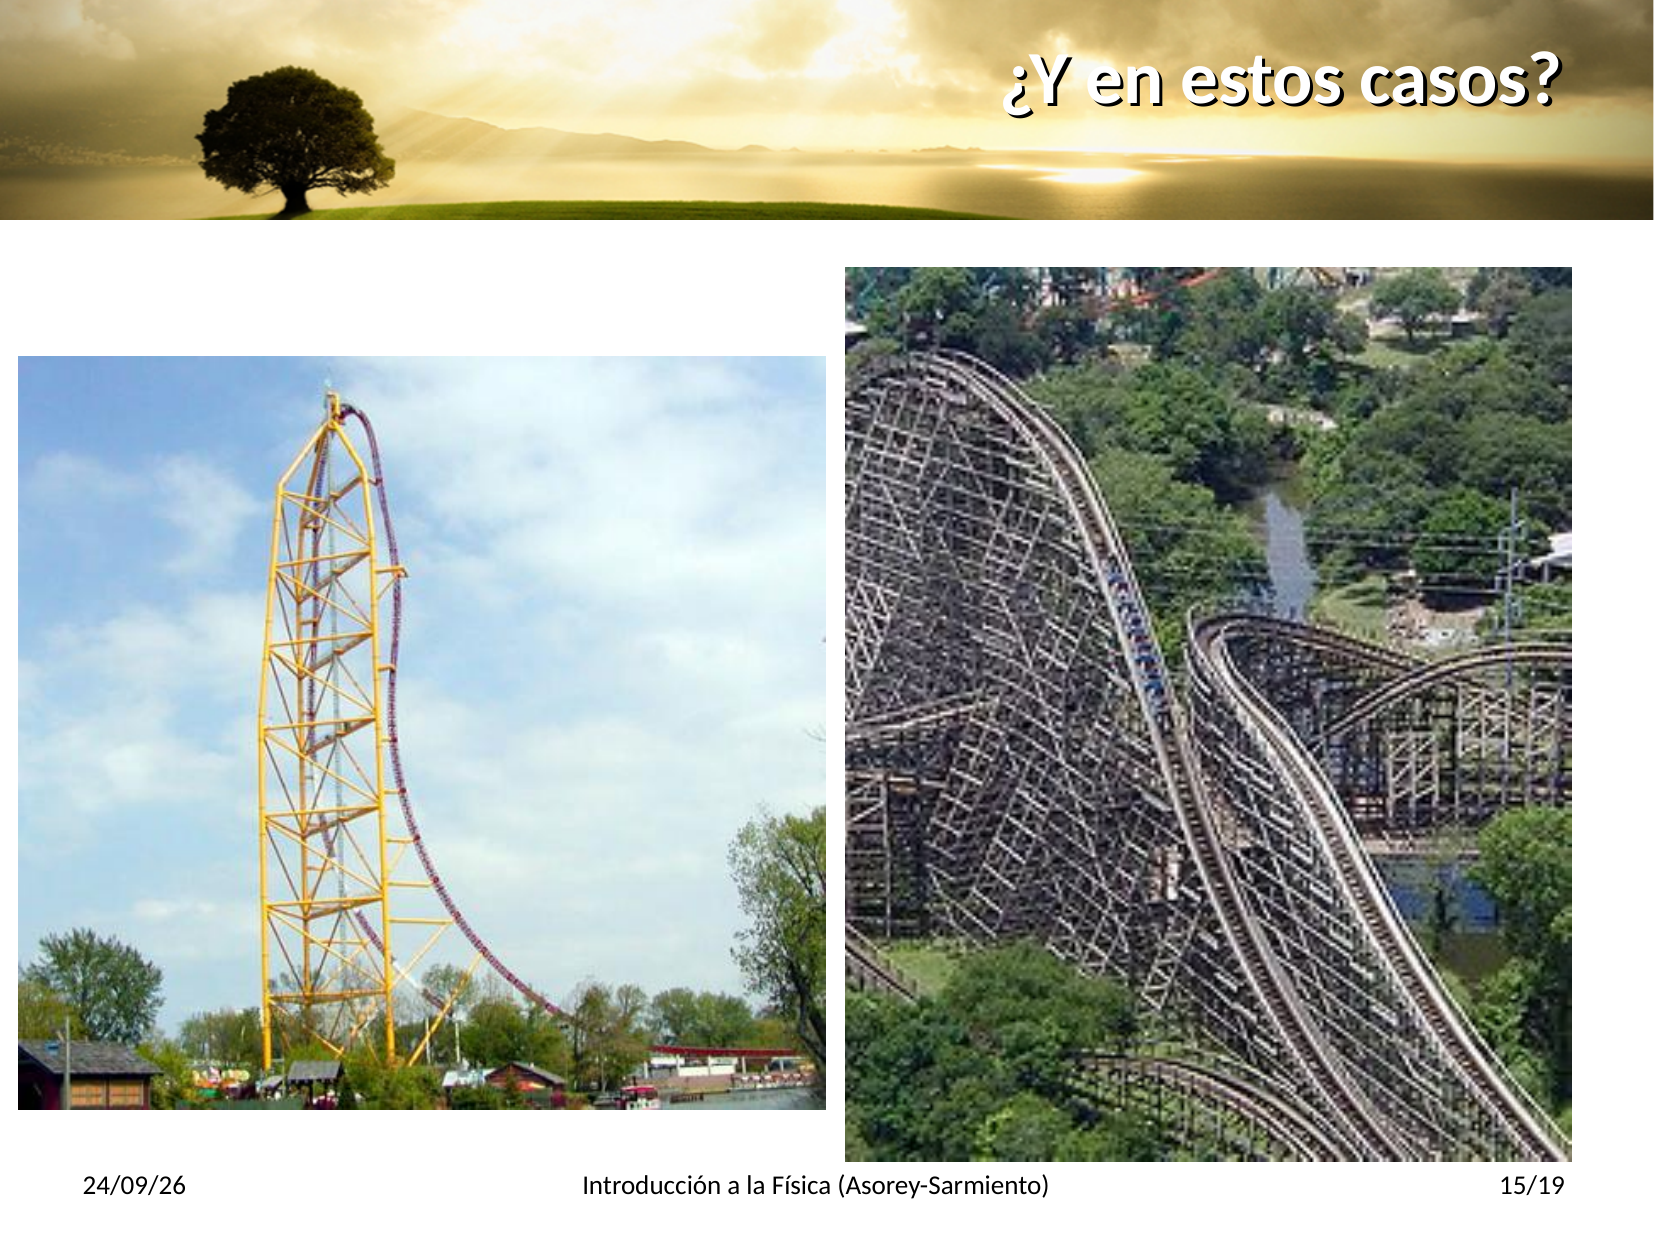

# ¿Y en estos casos?
Introducción a la Física (Asorey-Sarmiento)
15